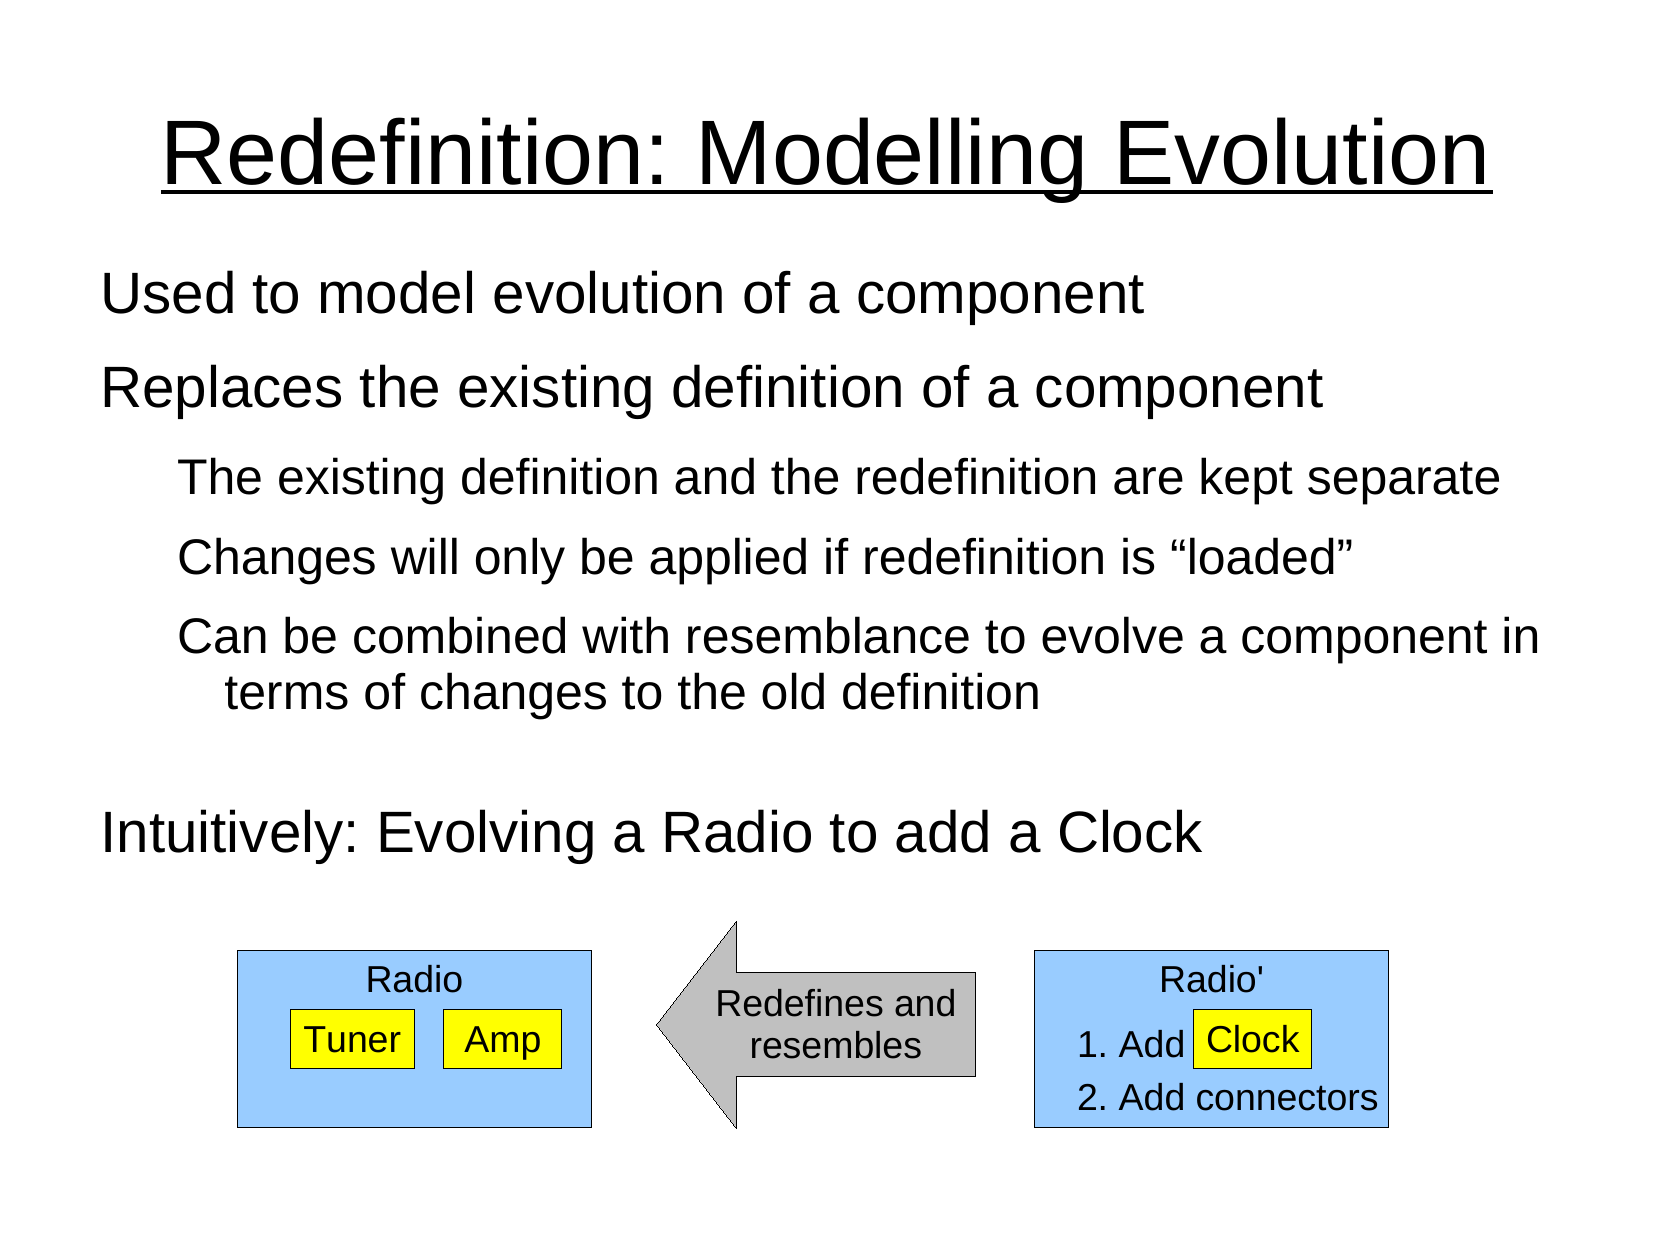

# Redefinition: Modelling Evolution
Used to model evolution of a component
Replaces the existing definition of a component
The existing definition and the redefinition are kept separate
Changes will only be applied if redefinition is “loaded”
Can be combined with resemblance to evolve a component in terms of changes to the old definition
Intuitively: Evolving a Radio to add a Clock
Redefines and
resembles
Radio
Radio'
Tuner
Tuner
Amp
Amp
Clock
1. Add
2. Add connectors